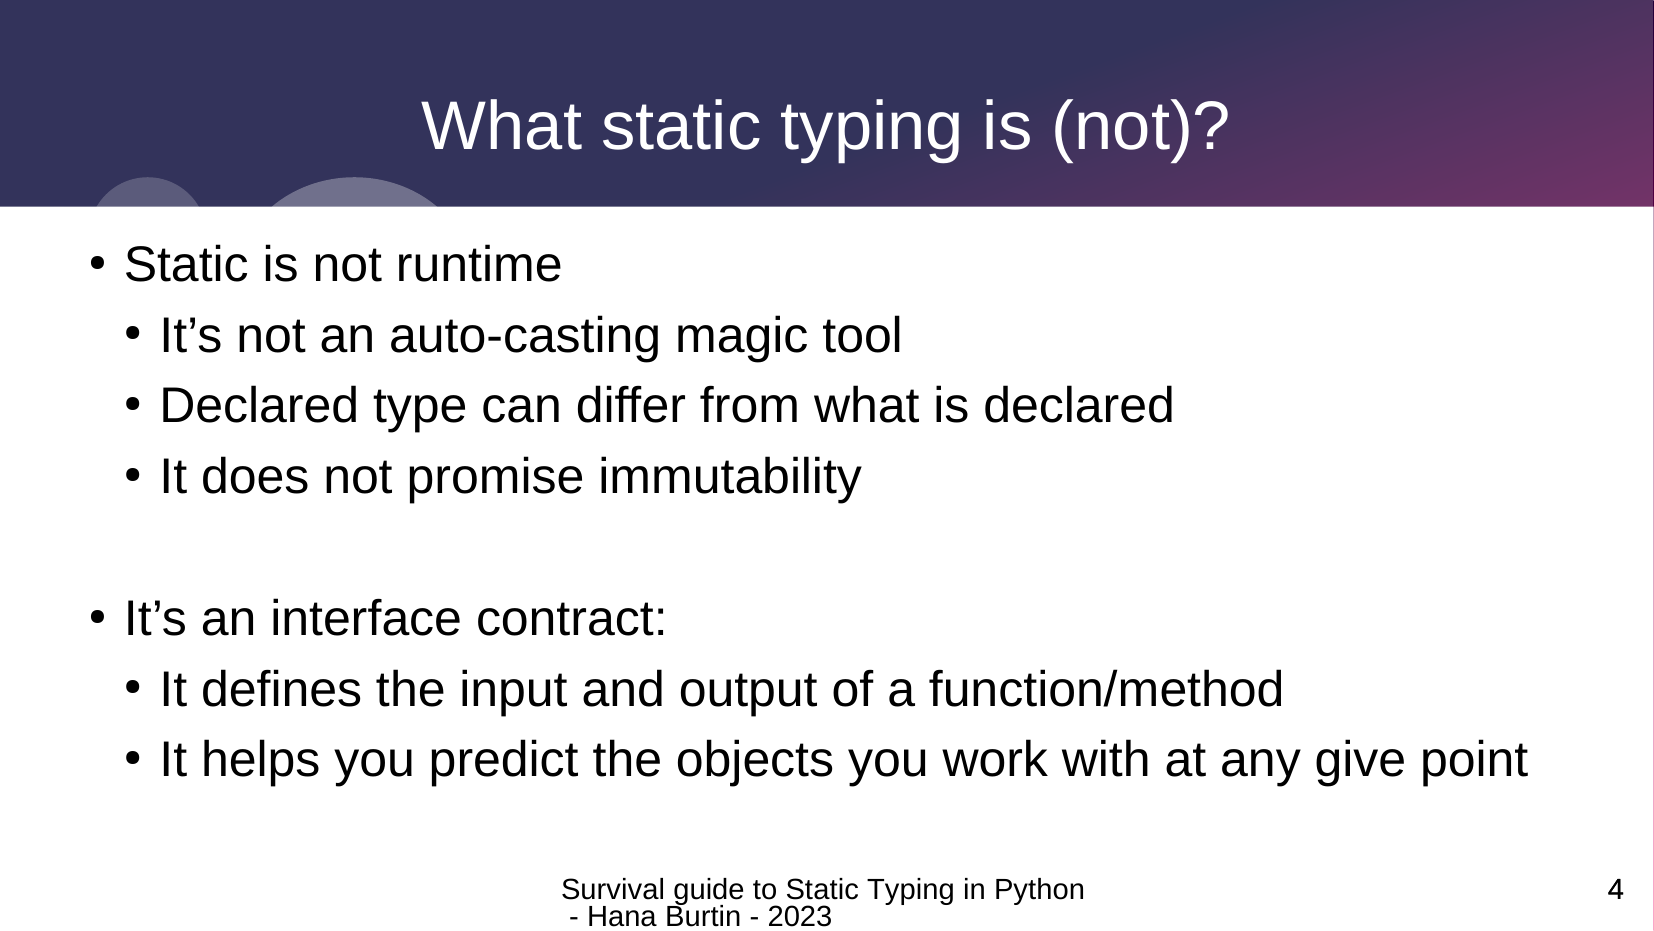

# What static typing is (not)?
Static is not runtime
It’s not an auto-casting magic tool
Declared type can differ from what is declared
It does not promise immutability
It’s an interface contract:
It defines the input and output of a function/method
It helps you predict the objects you work with at any give point
Survival guide to Static Typing in Python - Hana Burtin - 2023
4